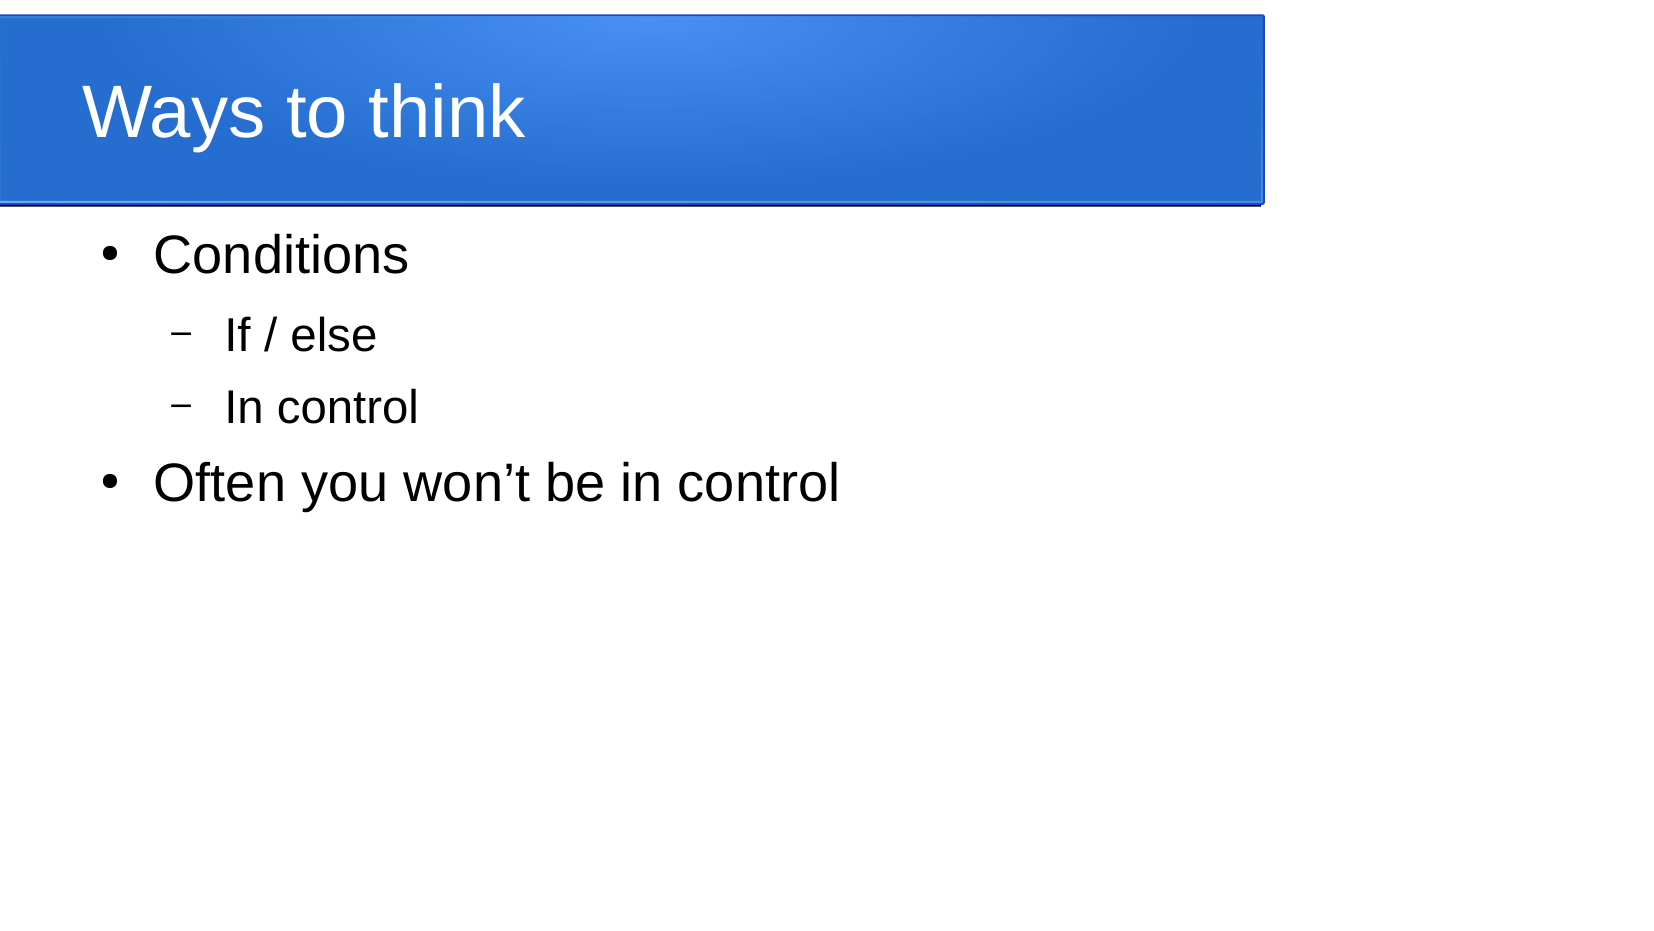

# Ways to think
Conditions
If / else
In control
Often you won’t be in control